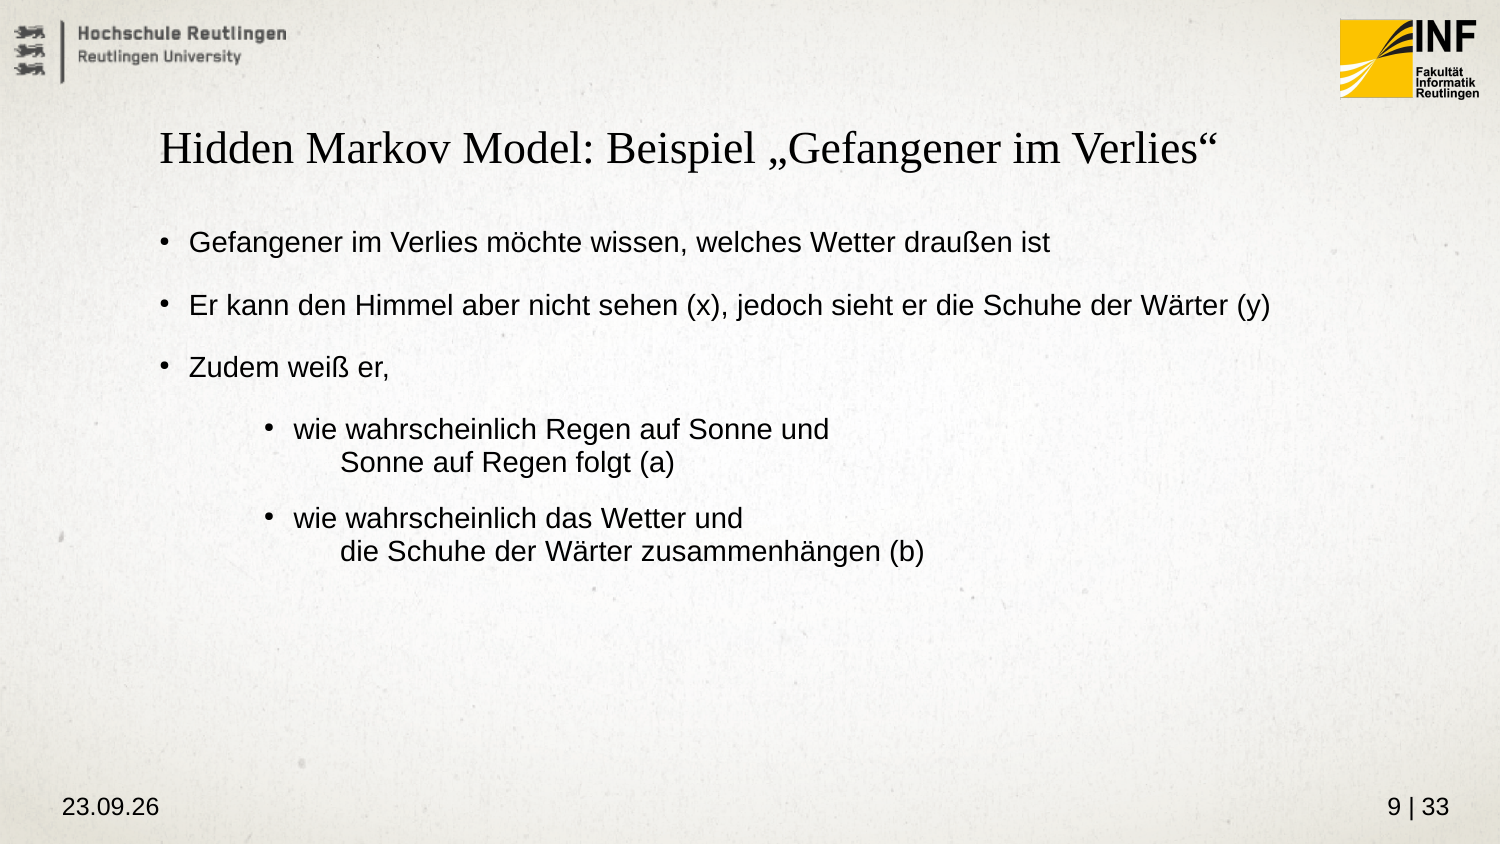

# Hidden Markov Model: Beispiel „Gefangener im Verlies“
Gefangener im Verlies möchte wissen, welches Wetter draußen ist
Er kann den Himmel aber nicht sehen (x), jedoch sieht er die Schuhe der Wärter (y)
Zudem weiß er,
wie wahrscheinlich Regen auf Sonne und
Sonne auf Regen folgt (a)
wie wahrscheinlich das Wetter und
die Schuhe der Wärter zusammenhängen (b)